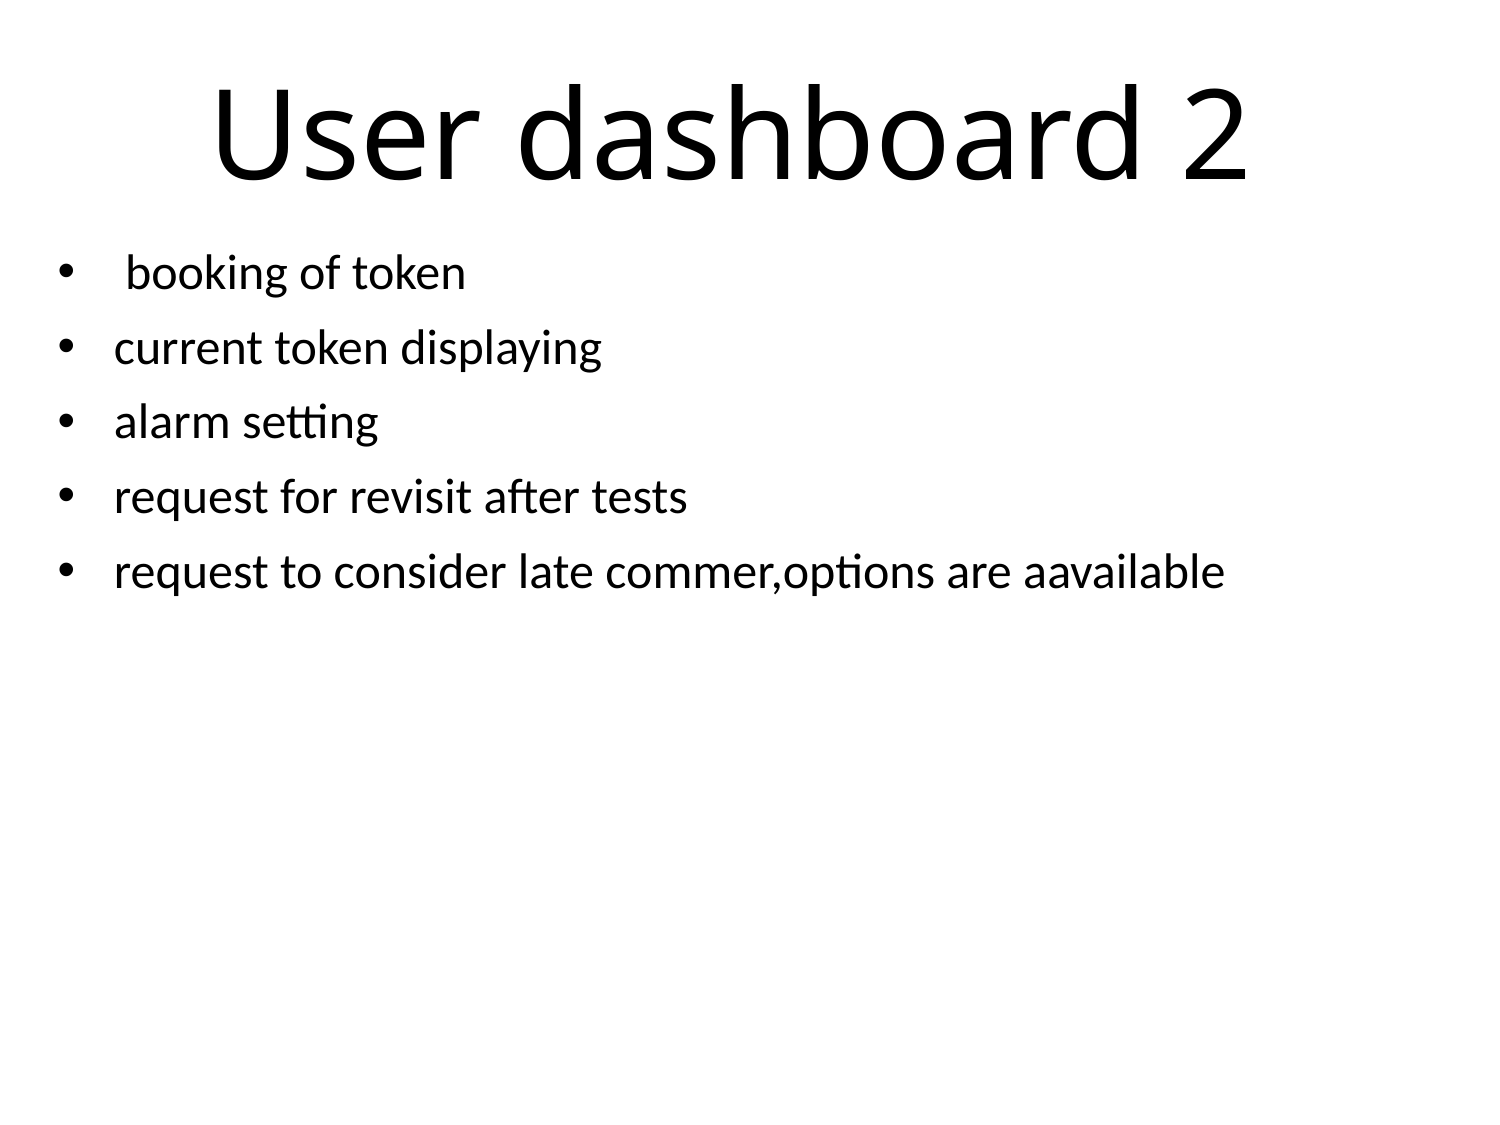

# User dashboard 2
 booking of token
current token displaying
alarm setting
request for revisit after tests
request to consider late commer,options are aavailable
Where booking of token,current token displaying ,alarm setting,request for revisit after tests, request to consider late commer,options are aavailable